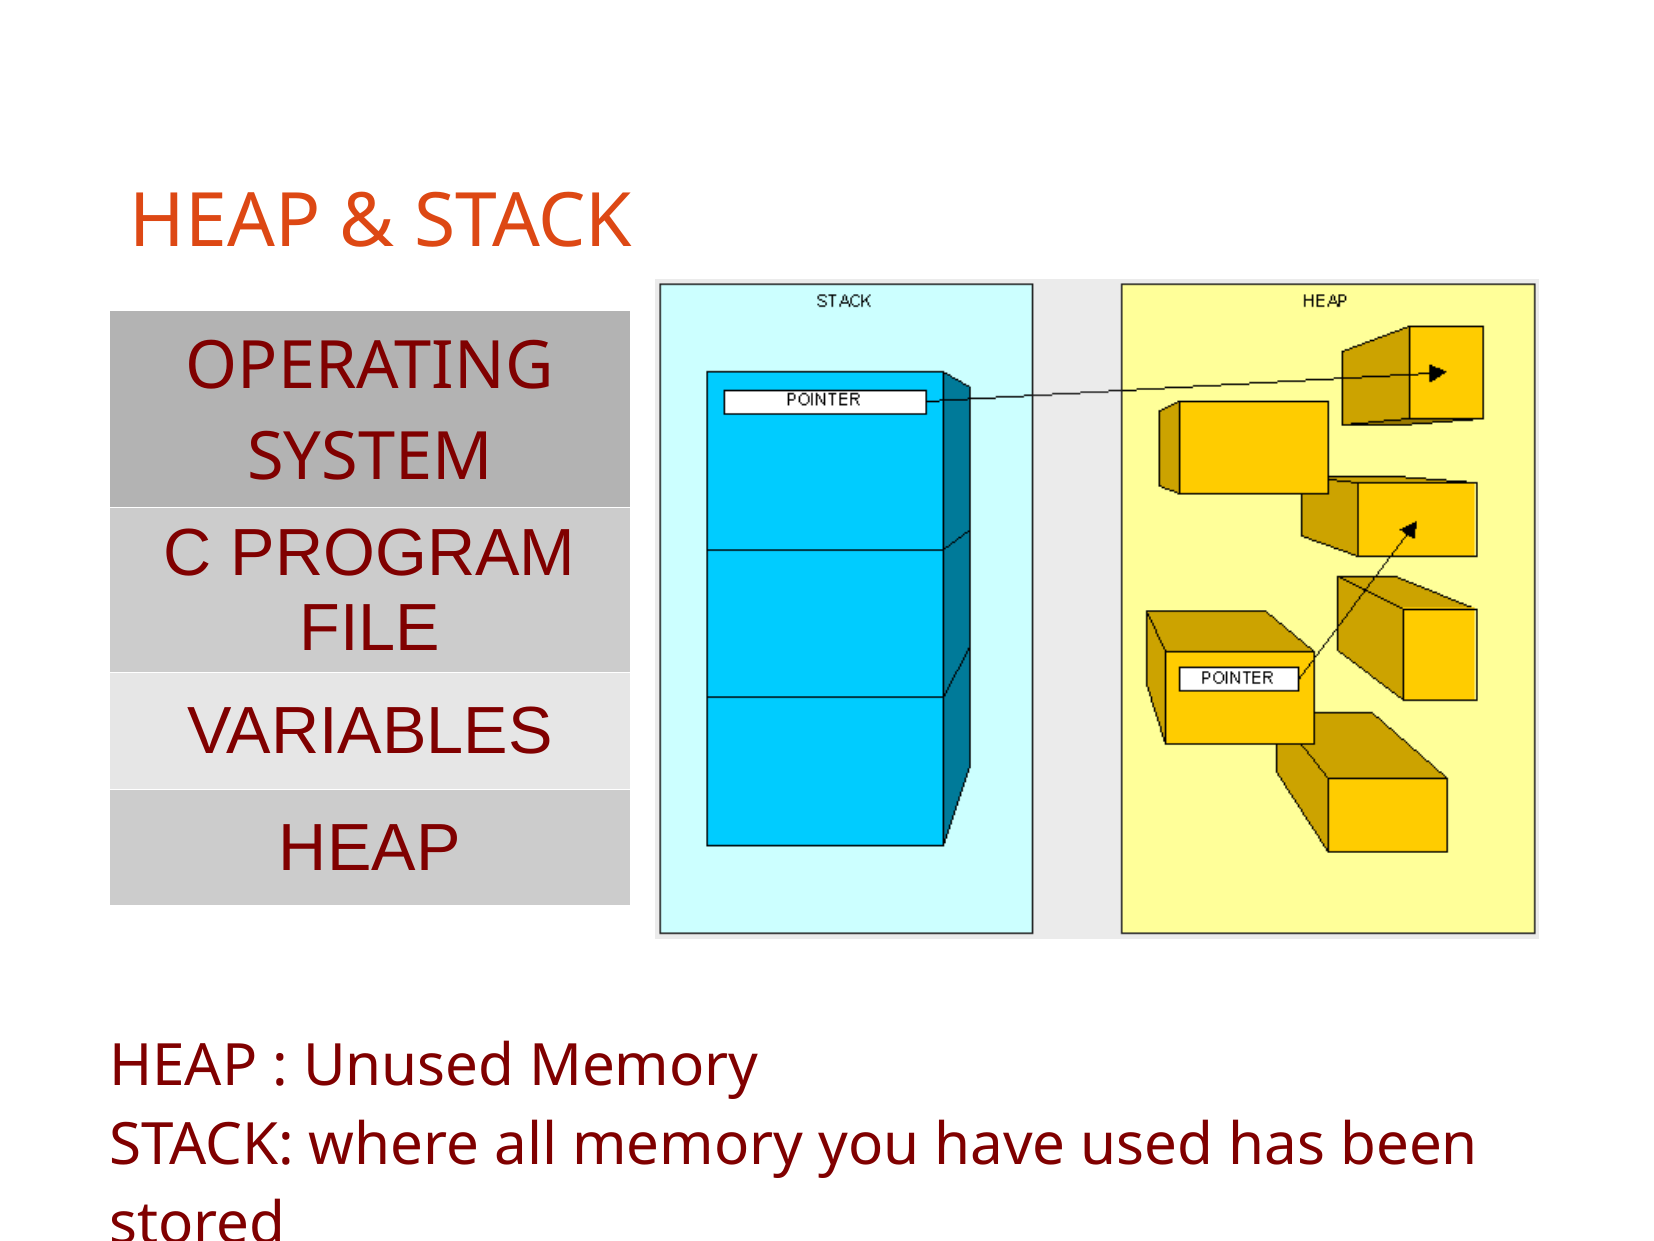

# HEAP & STACK
| OPERATING SYSTEM |
| --- |
| C PROGRAM FILE |
| VARIABLES |
| HEAP |
HEAP : Unused Memory
STACK: where all memory you have used has been stored